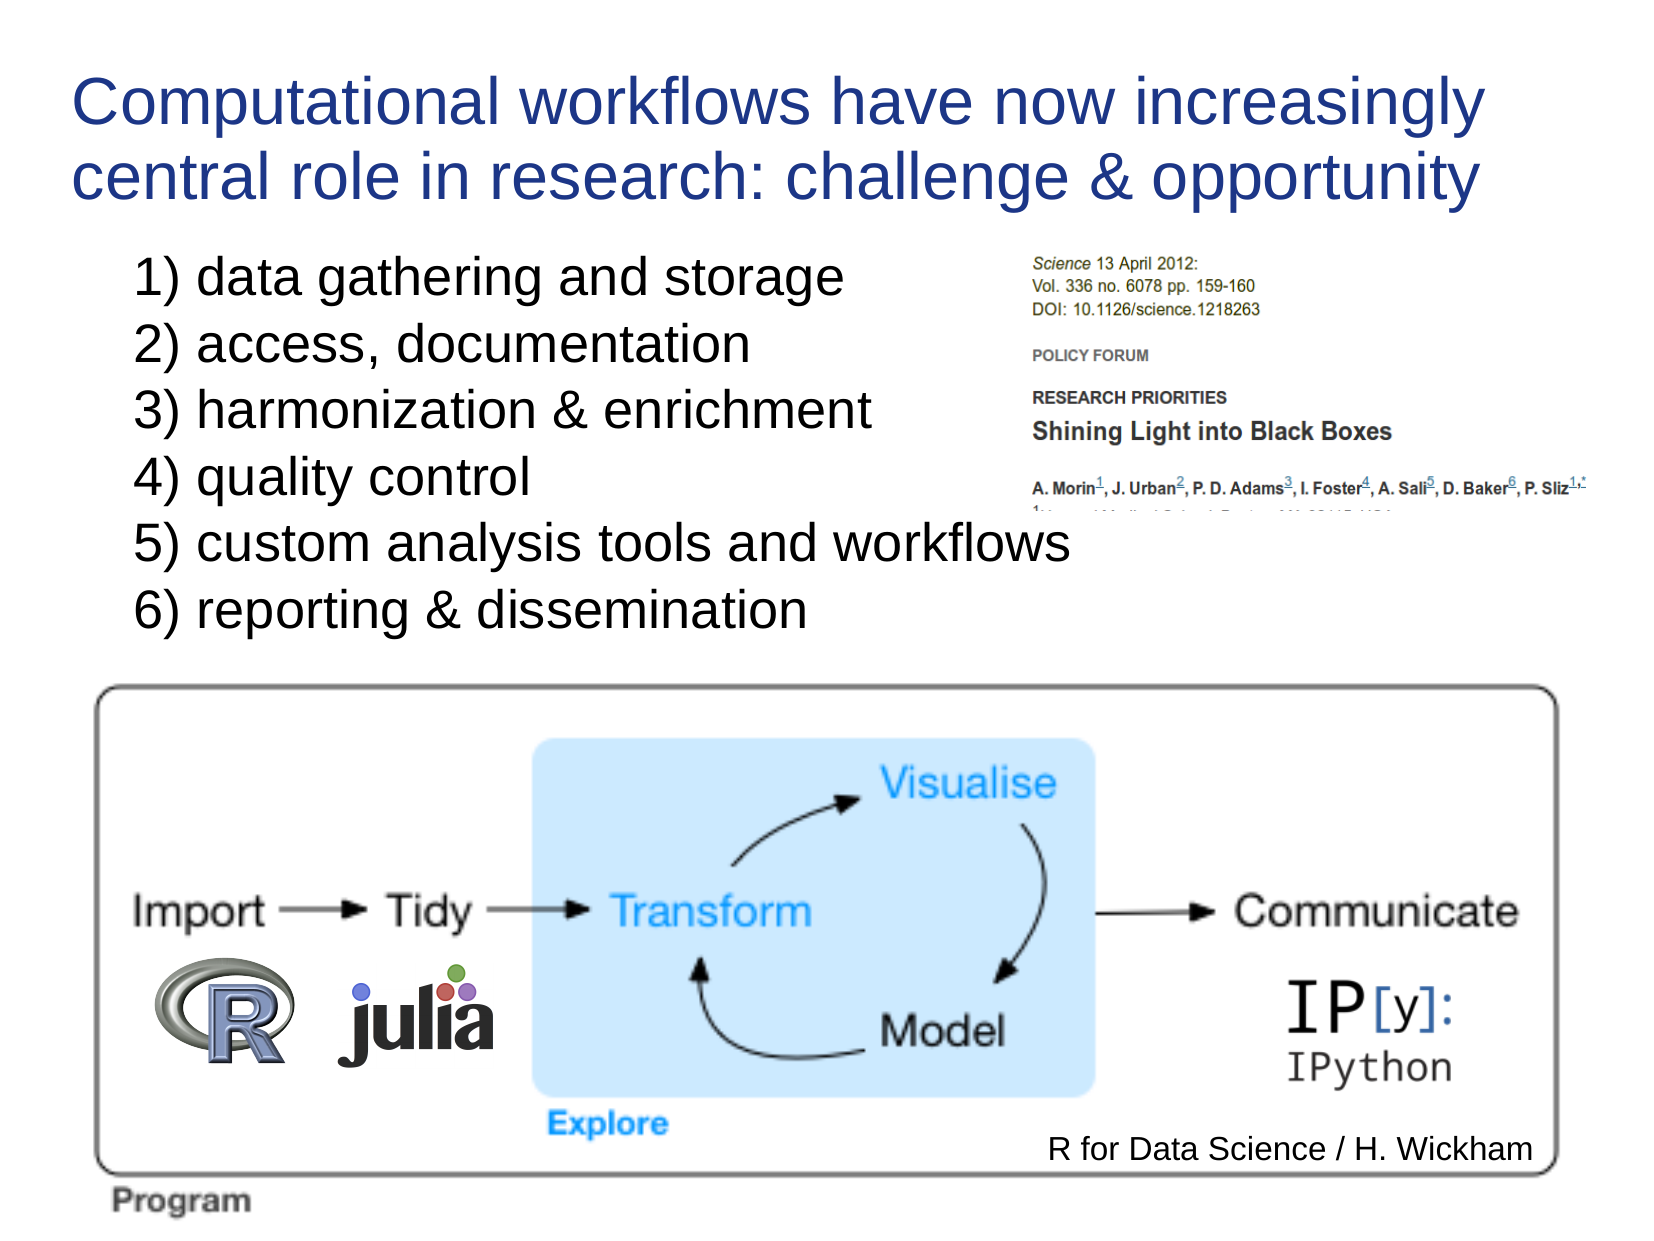

Computational workflows have now increasingly central role in research: challenge & opportunity
# 1) data gathering and storage
2) access, documentation
3) harmonization & enrichment
4) quality control
5) custom analysis tools and workflows
6) reporting & dissemination
R for Data Science / H. Wickham